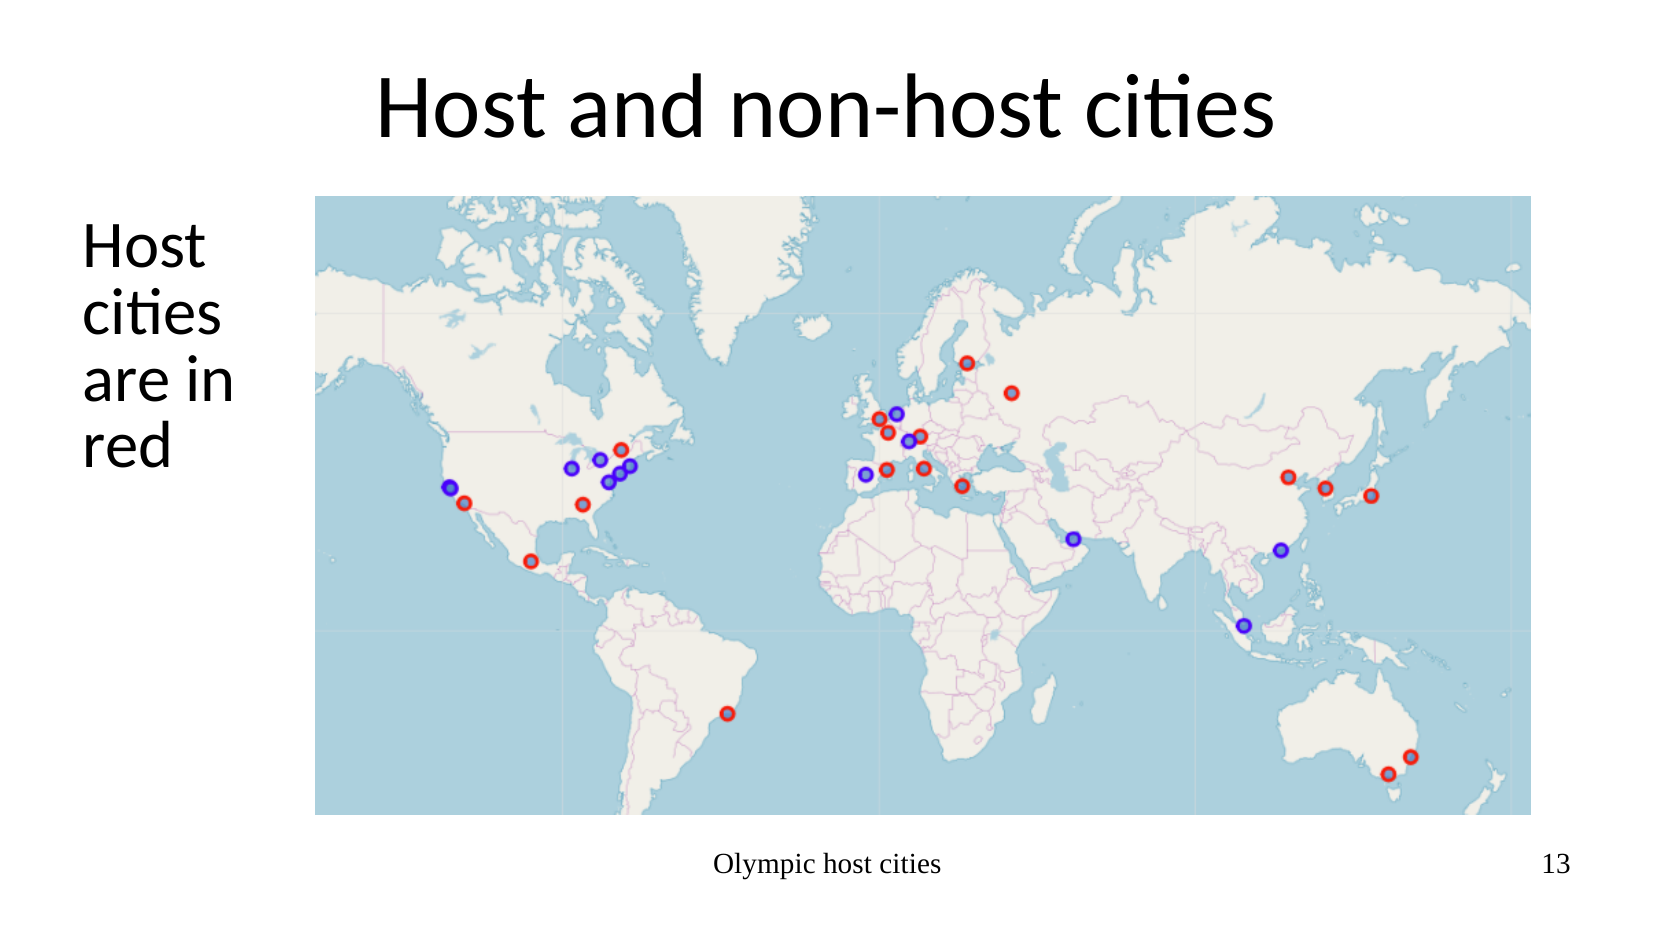

# Host and non-host cities
Host cities are in red
Olympic host cities
13